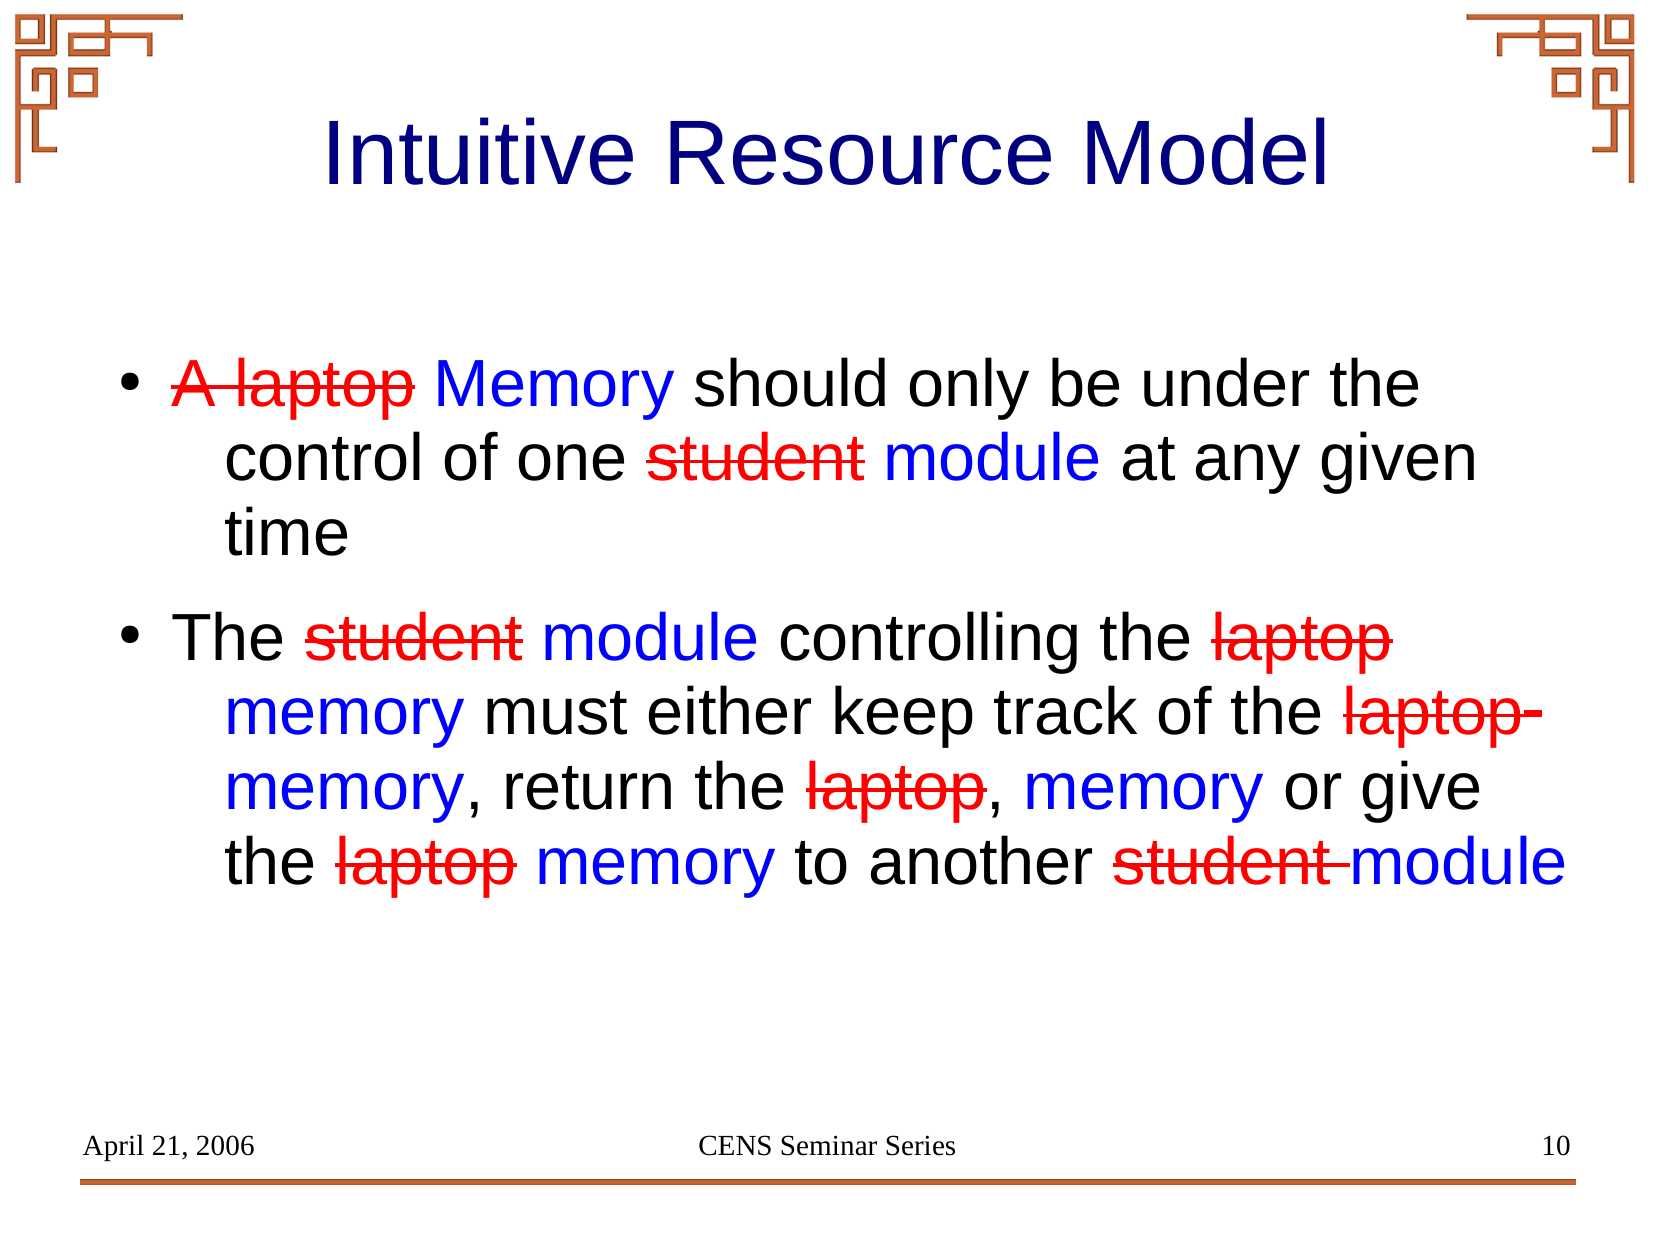

# Intuitive Resource Model
A laptop Memory should only be under the control of one student module at any given time
The student module controlling the laptop memory must either keep track of the laptop memory, return the laptop, memory or give the laptop memory to another student module
April 21, 2006
CENS Seminar Series
10